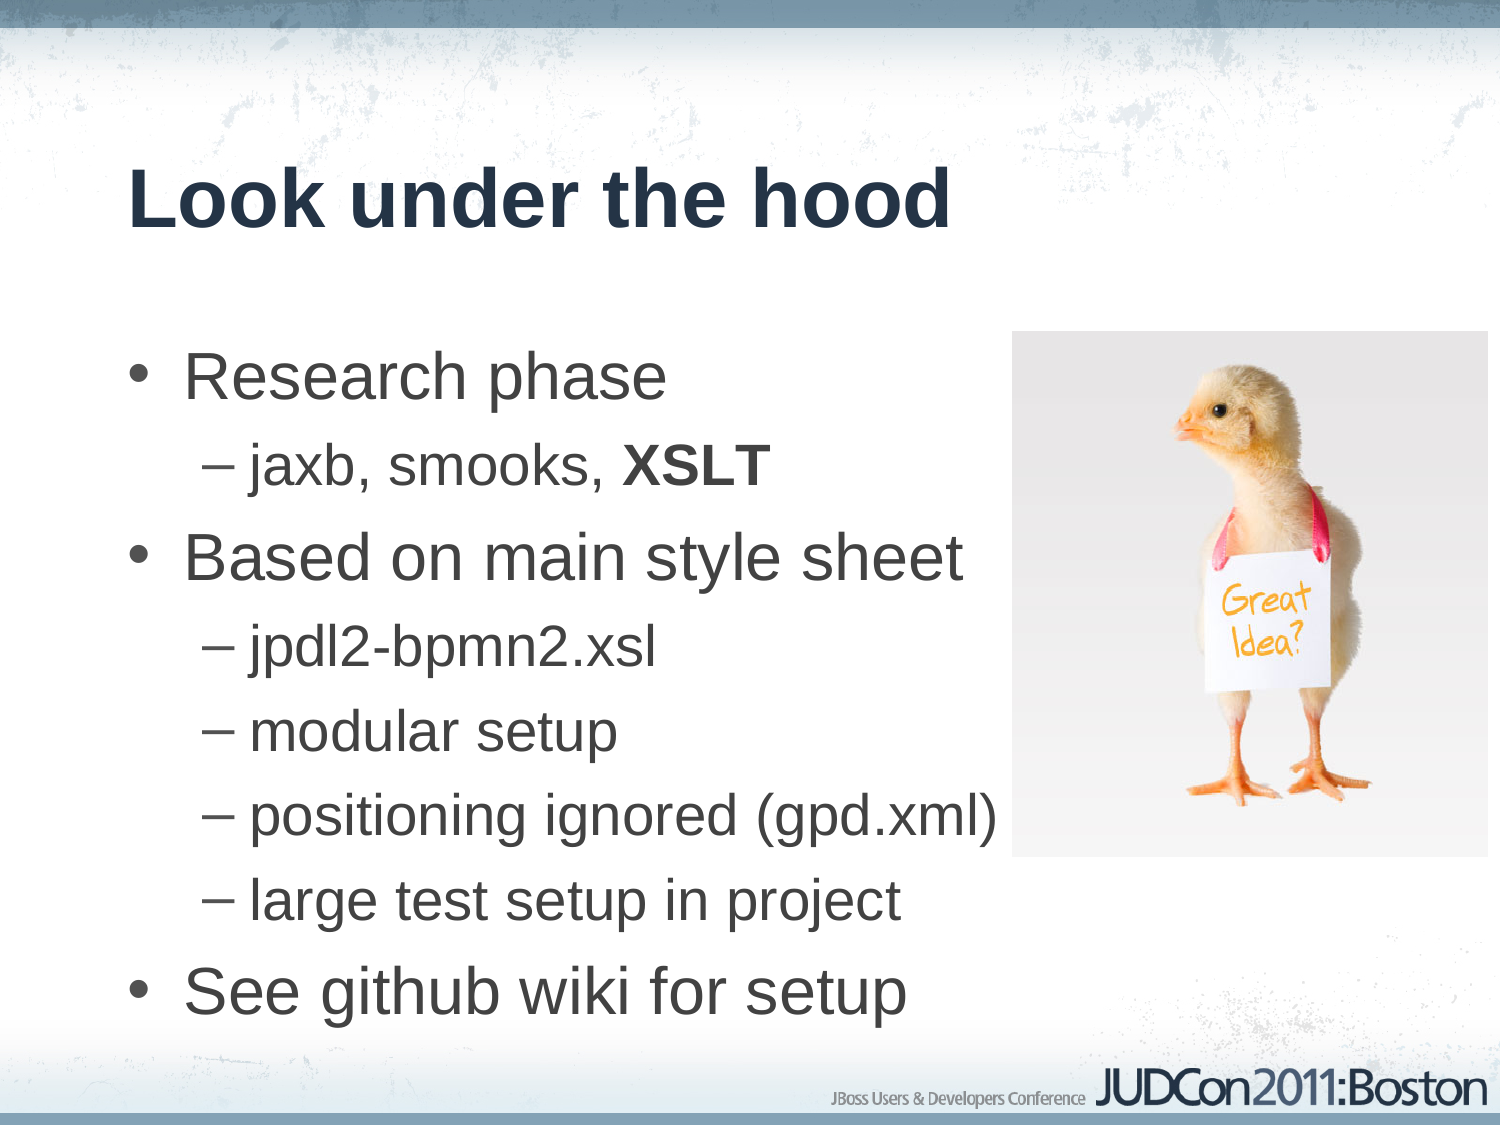

# Look under the hood
Research phase
jaxb, smooks, XSLT
Based on main style sheet
jpdl2-bpmn2.xsl
modular setup
positioning ignored (gpd.xml)
large test setup in project
See github wiki for setup